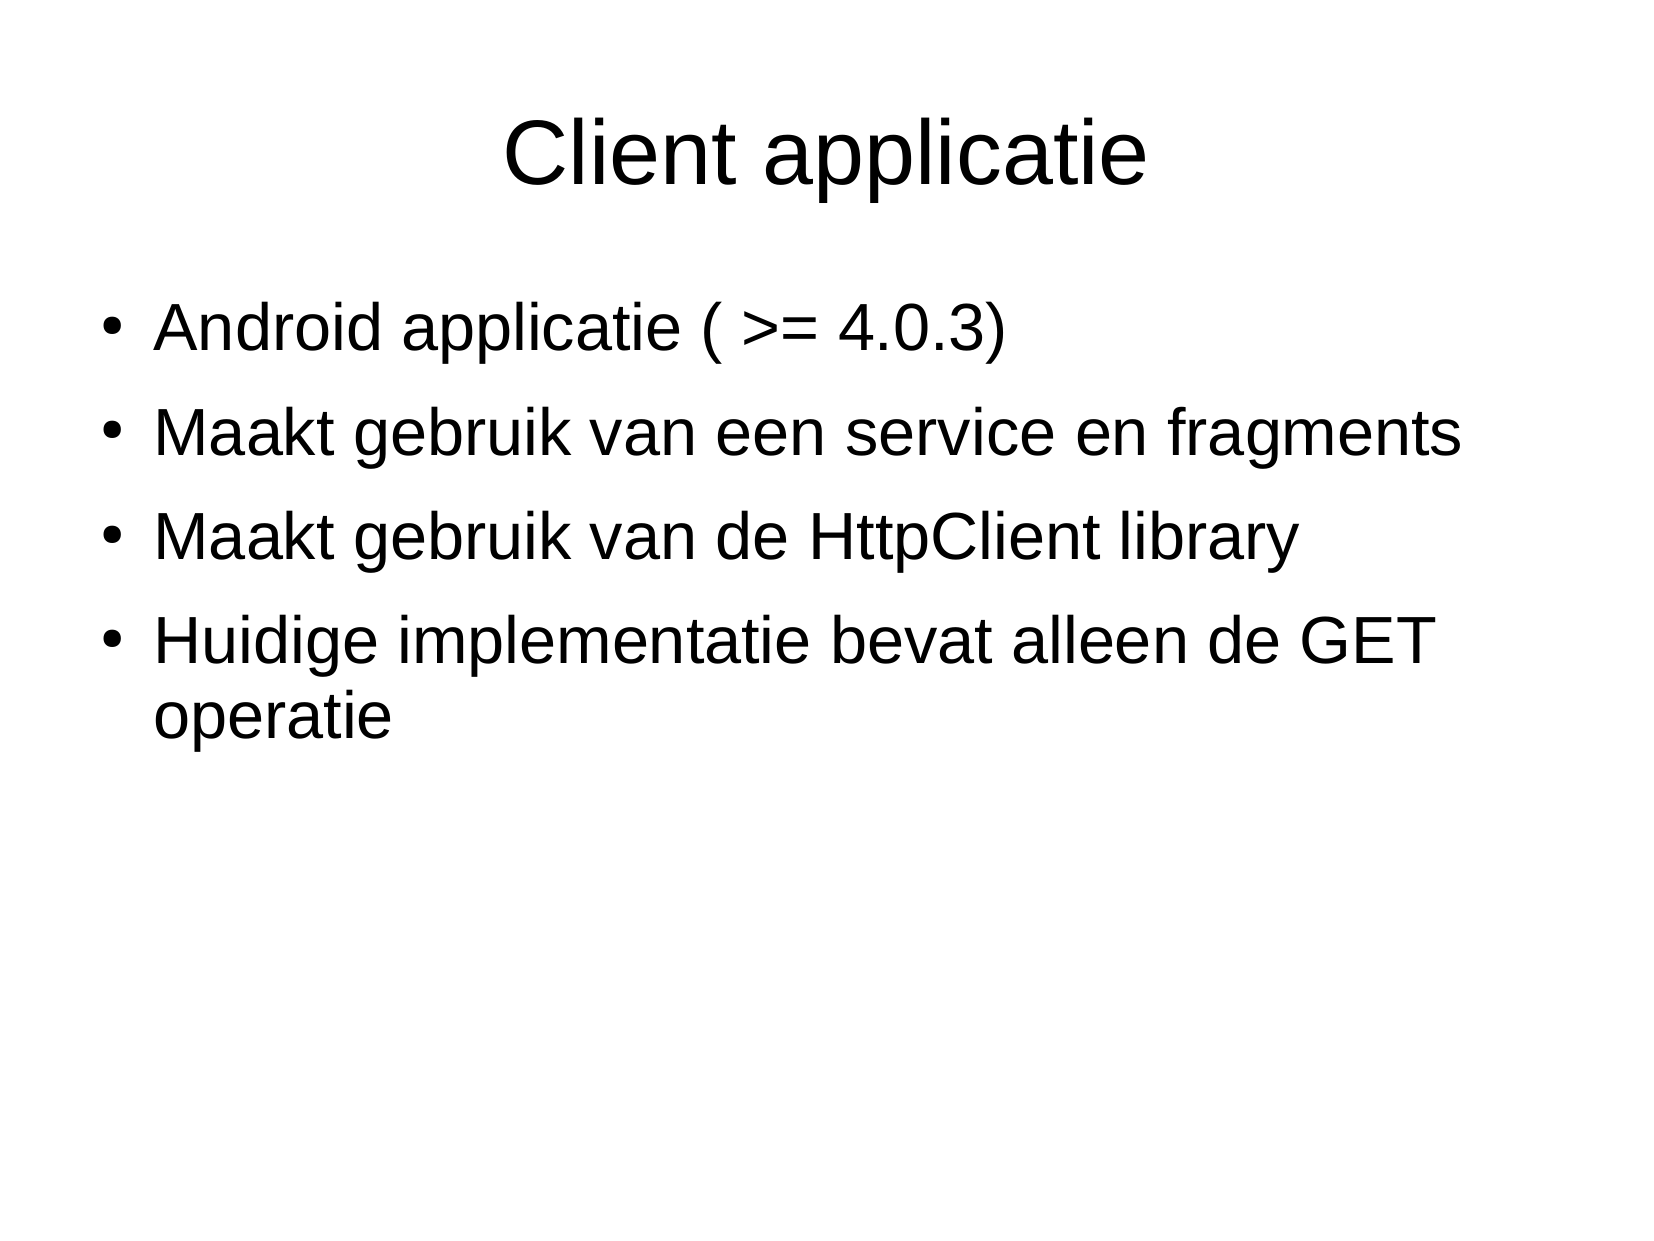

# Client applicatie
Android applicatie ( >= 4.0.3)
Maakt gebruik van een service en fragments
Maakt gebruik van de HttpClient library
Huidige implementatie bevat alleen de GET operatie